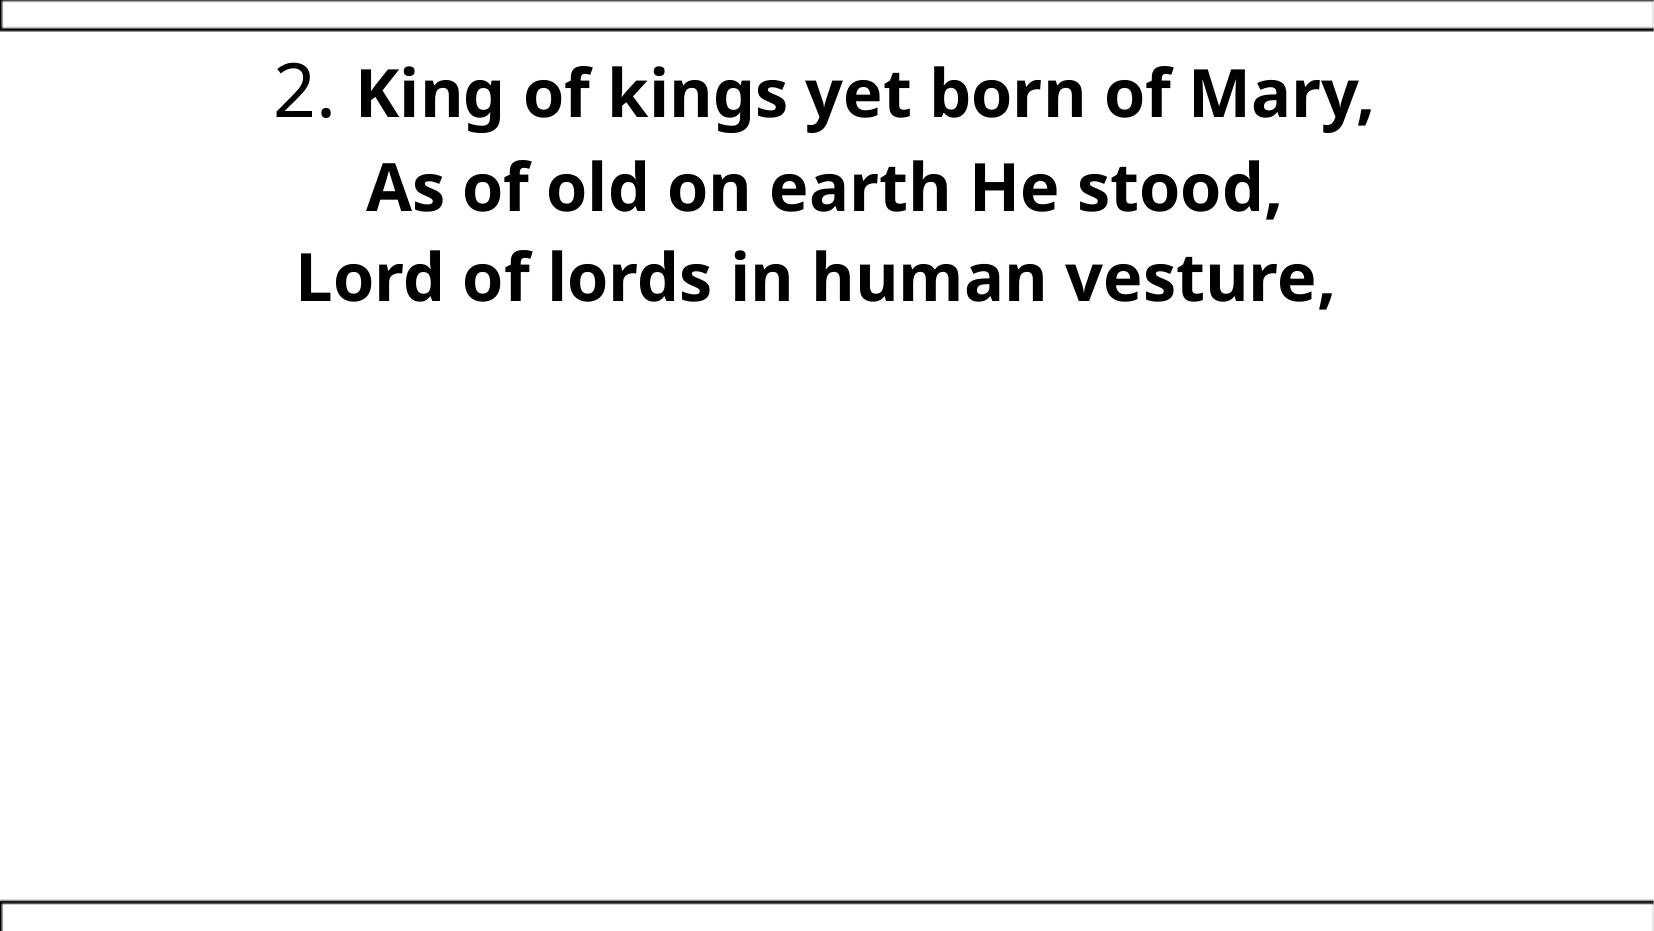

2. King of kings yet born of Mary,
As of old on earth He stood,
Lord of lords in human vesture,